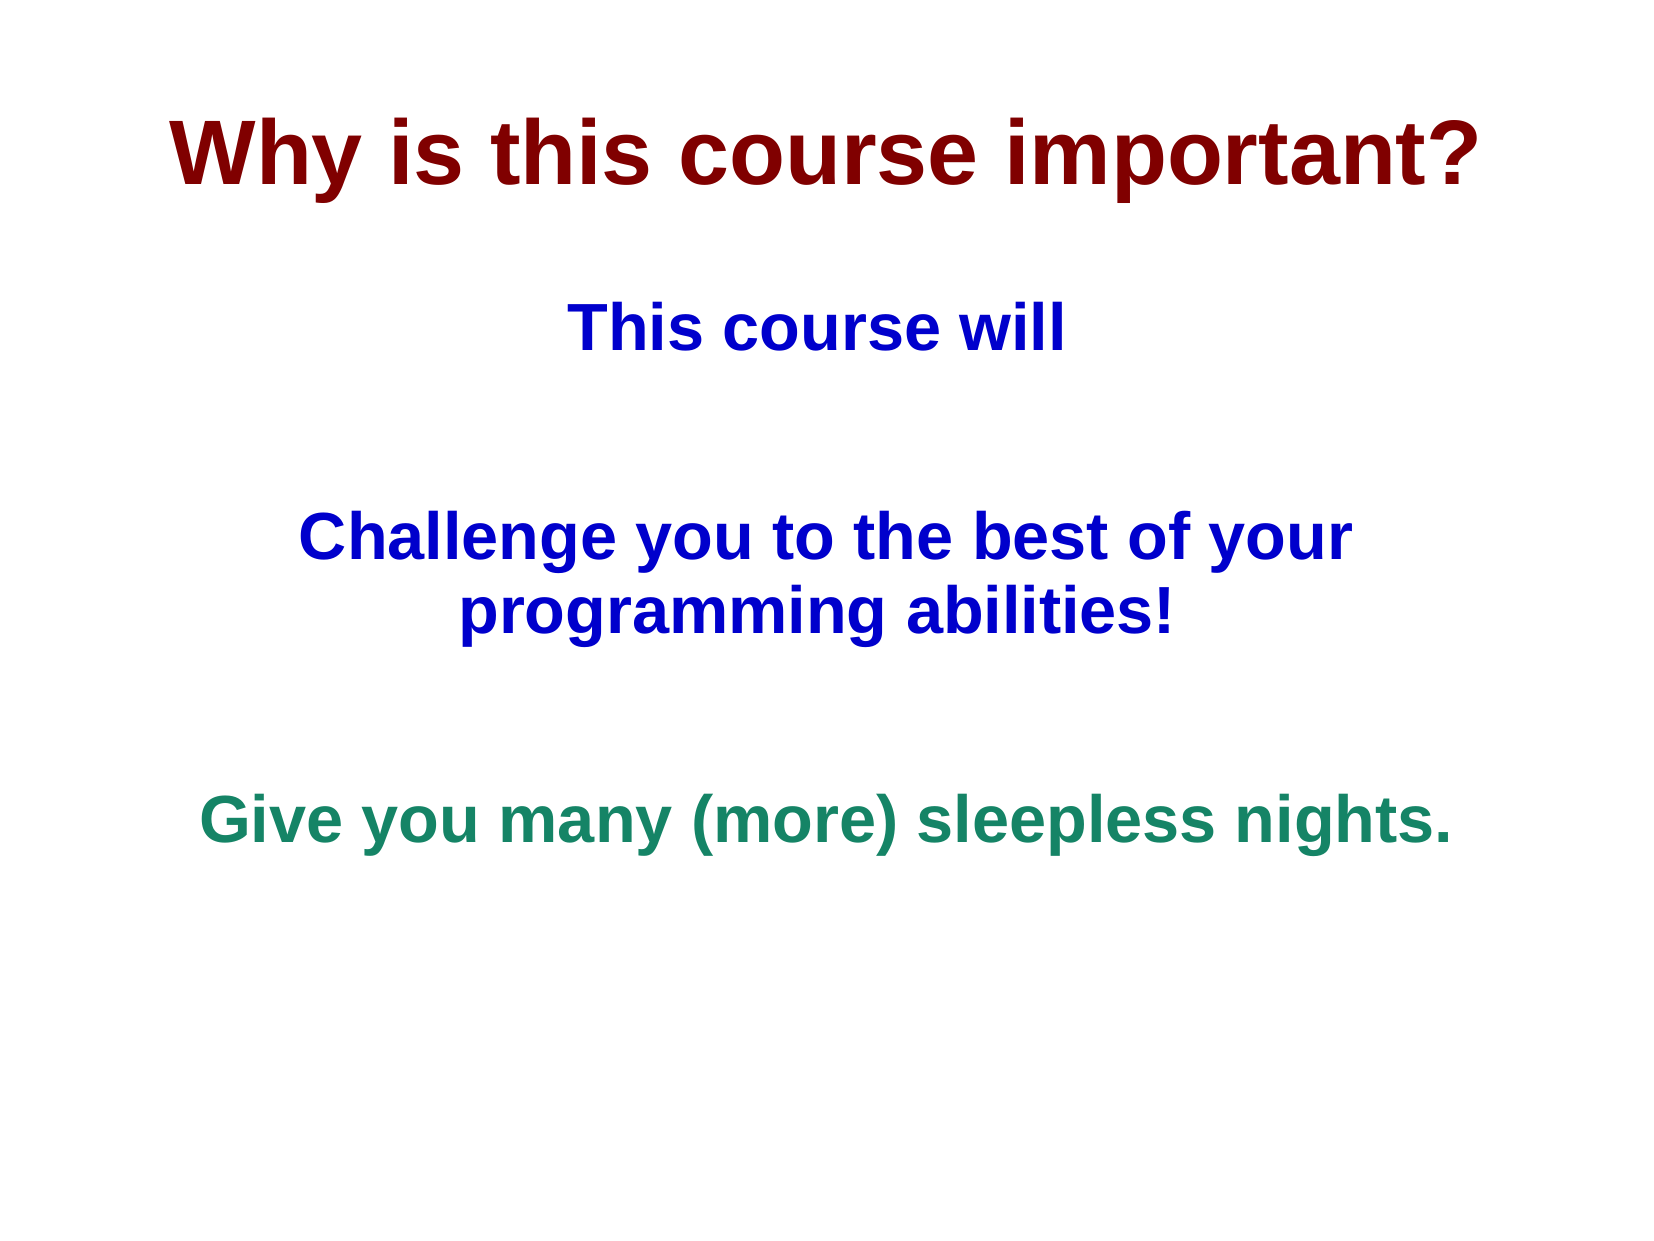

# Why is this course important?
This course will
Challenge you to the best of your programming abilities!
Give you many (more) sleepless nights.